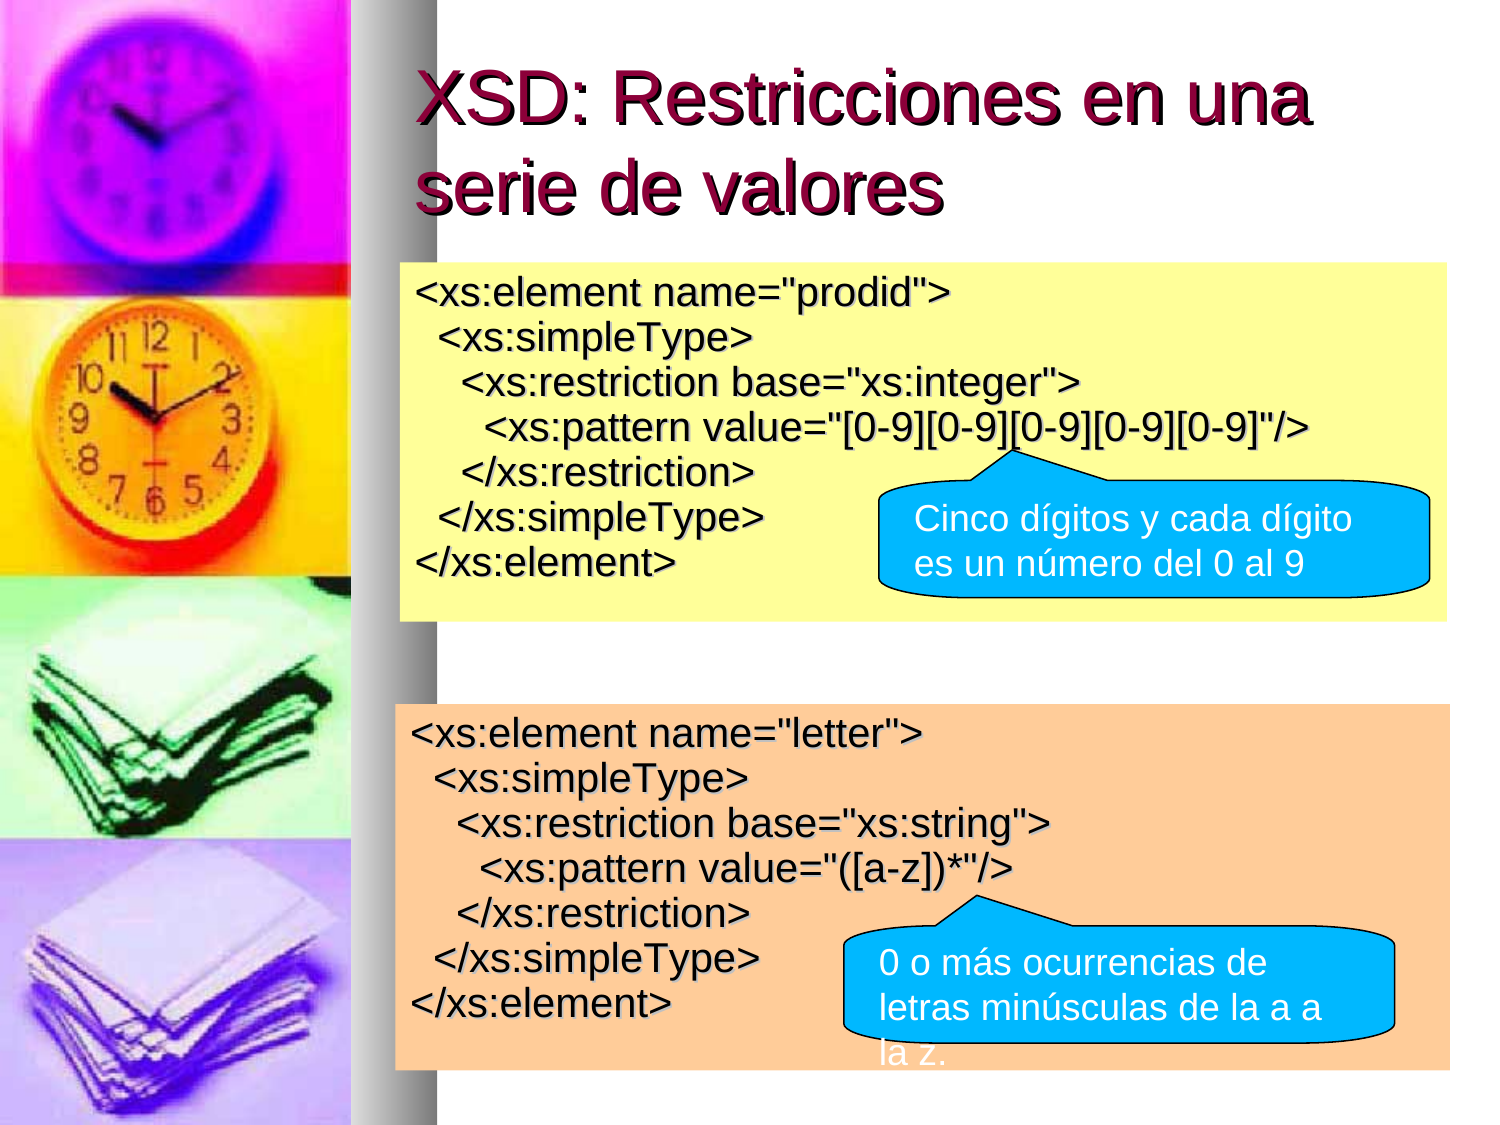

# XSD: Restricciones en una serie de valores
<xs:element name="prodid">
  <xs:simpleType>
    <xs:restriction base="xs:integer">
      <xs:pattern value="[0-9][0-9][0-9][0-9][0-9]"/>
    </xs:restriction>
  </xs:simpleType>
</xs:element>
Cinco dígitos y cada dígito es un número del 0 al 9
<xs:element name="letter">
  <xs:simpleType>
    <xs:restriction base="xs:string">
      <xs:pattern value="([a-z])*"/>
    </xs:restriction>
  </xs:simpleType>
</xs:element>
0 o más ocurrencias de letras minúsculas de la a a la z.